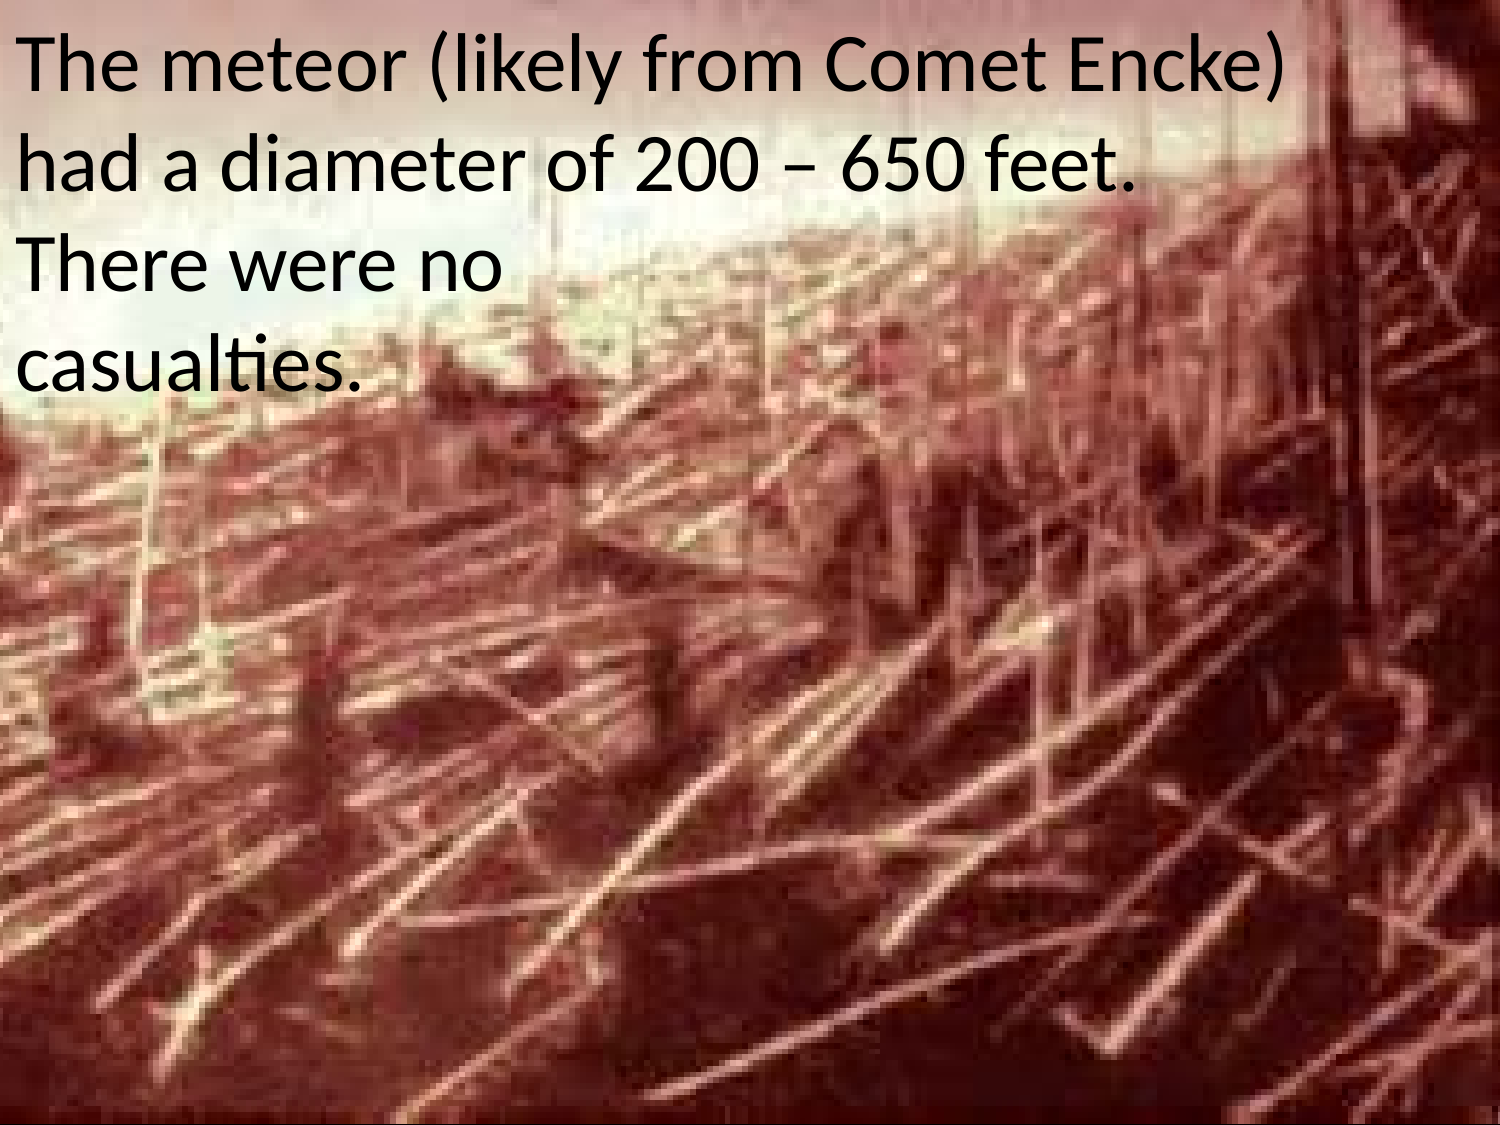

The meteor (likely from Comet Encke) had a diameter of 200 – 650 feet.
There were no
casualties.